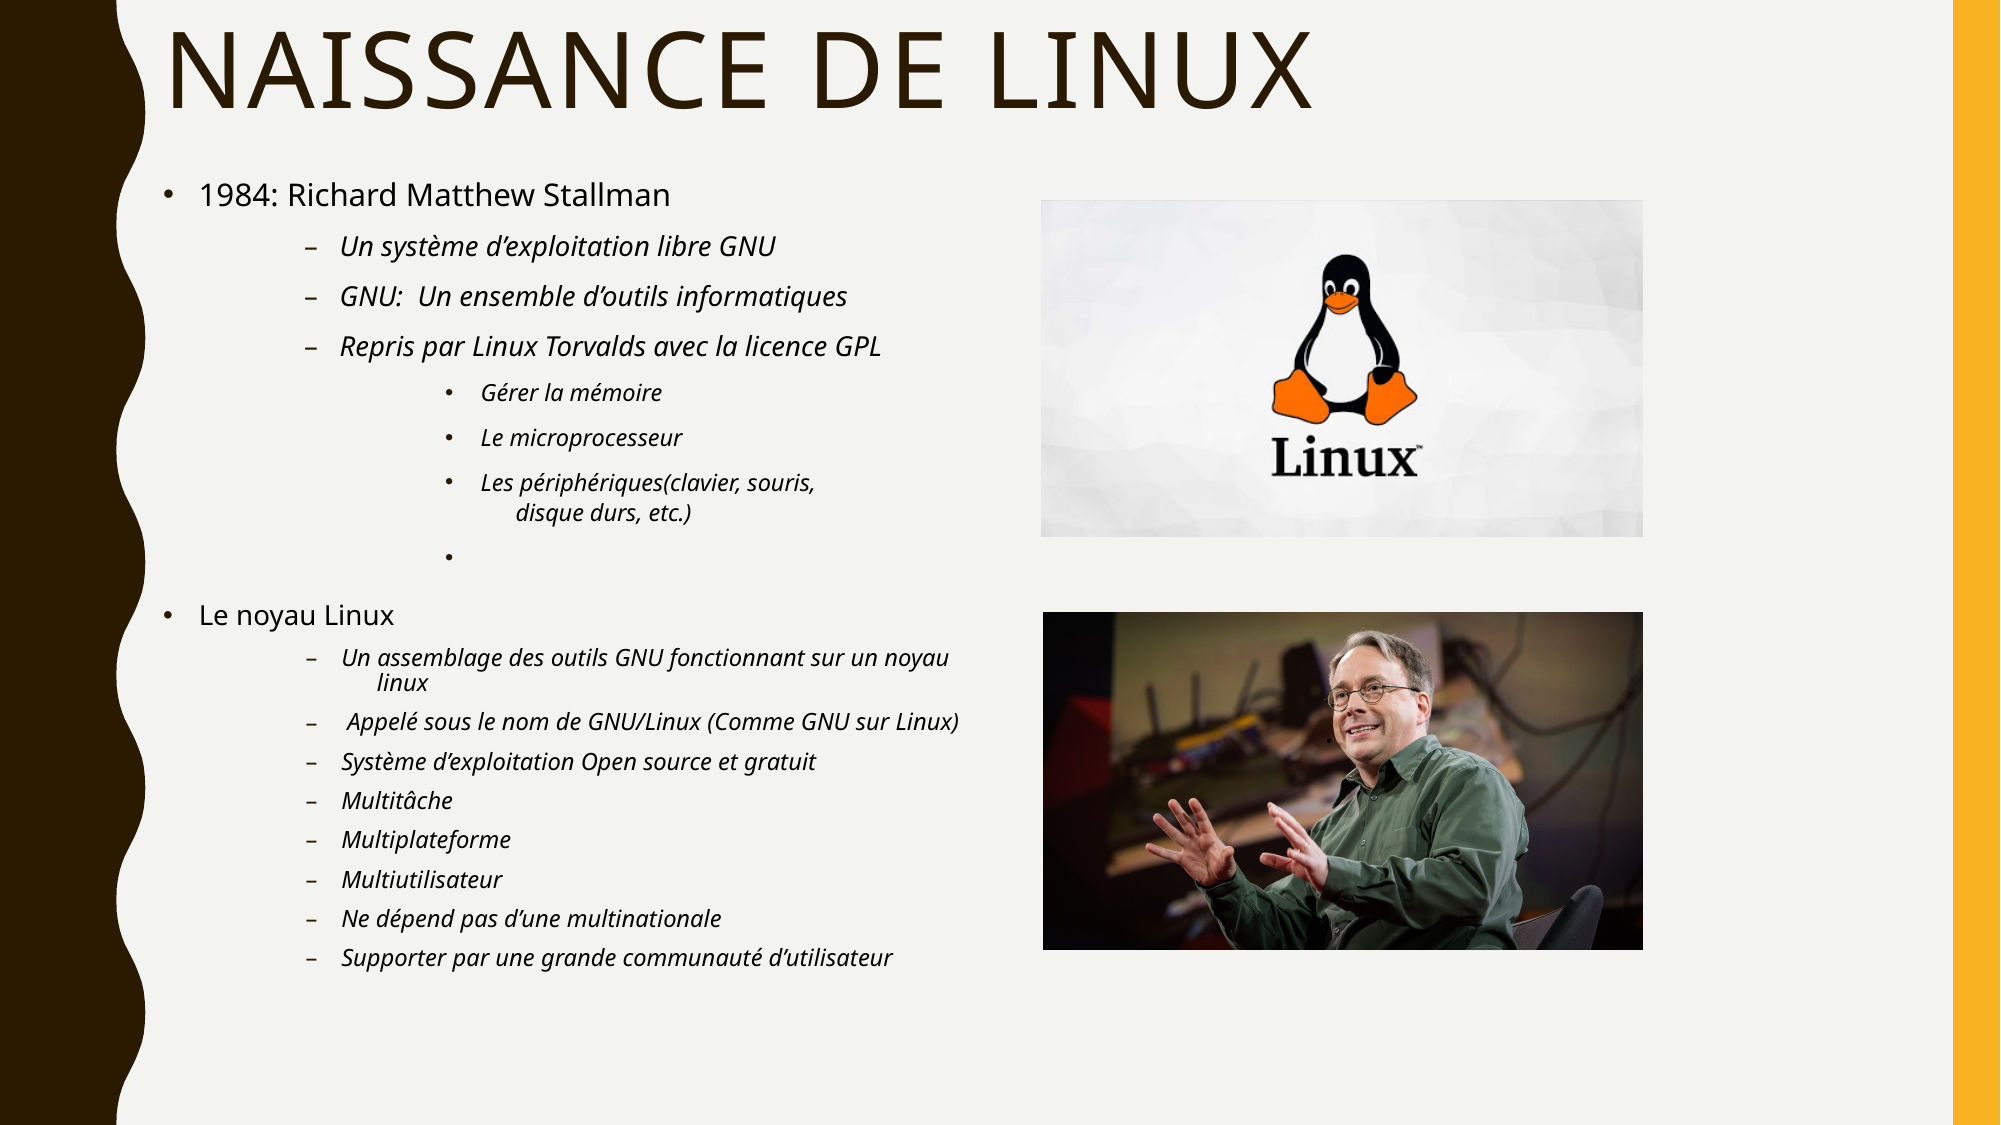

# Naissance de LINUX
1984: Richard Matthew Stallman
Un système d’exploitation libre GNU
GNU: Un ensemble d’outils informatiques
Repris par Linux Torvalds avec la licence GPL
Gérer la mémoire
Le microprocesseur
Les périphériques(clavier, souris, disque durs, etc.)
Le noyau Linux
Un assemblage des outils GNU fonctionnant sur un noyau linux
 Appelé sous le nom de GNU/Linux (Comme GNU sur Linux)
Système d’exploitation Open source et gratuit
Multitâche
Multiplateforme
Multiutilisateur
Ne dépend pas d’une multinationale
Supporter par une grande communauté d’utilisateur